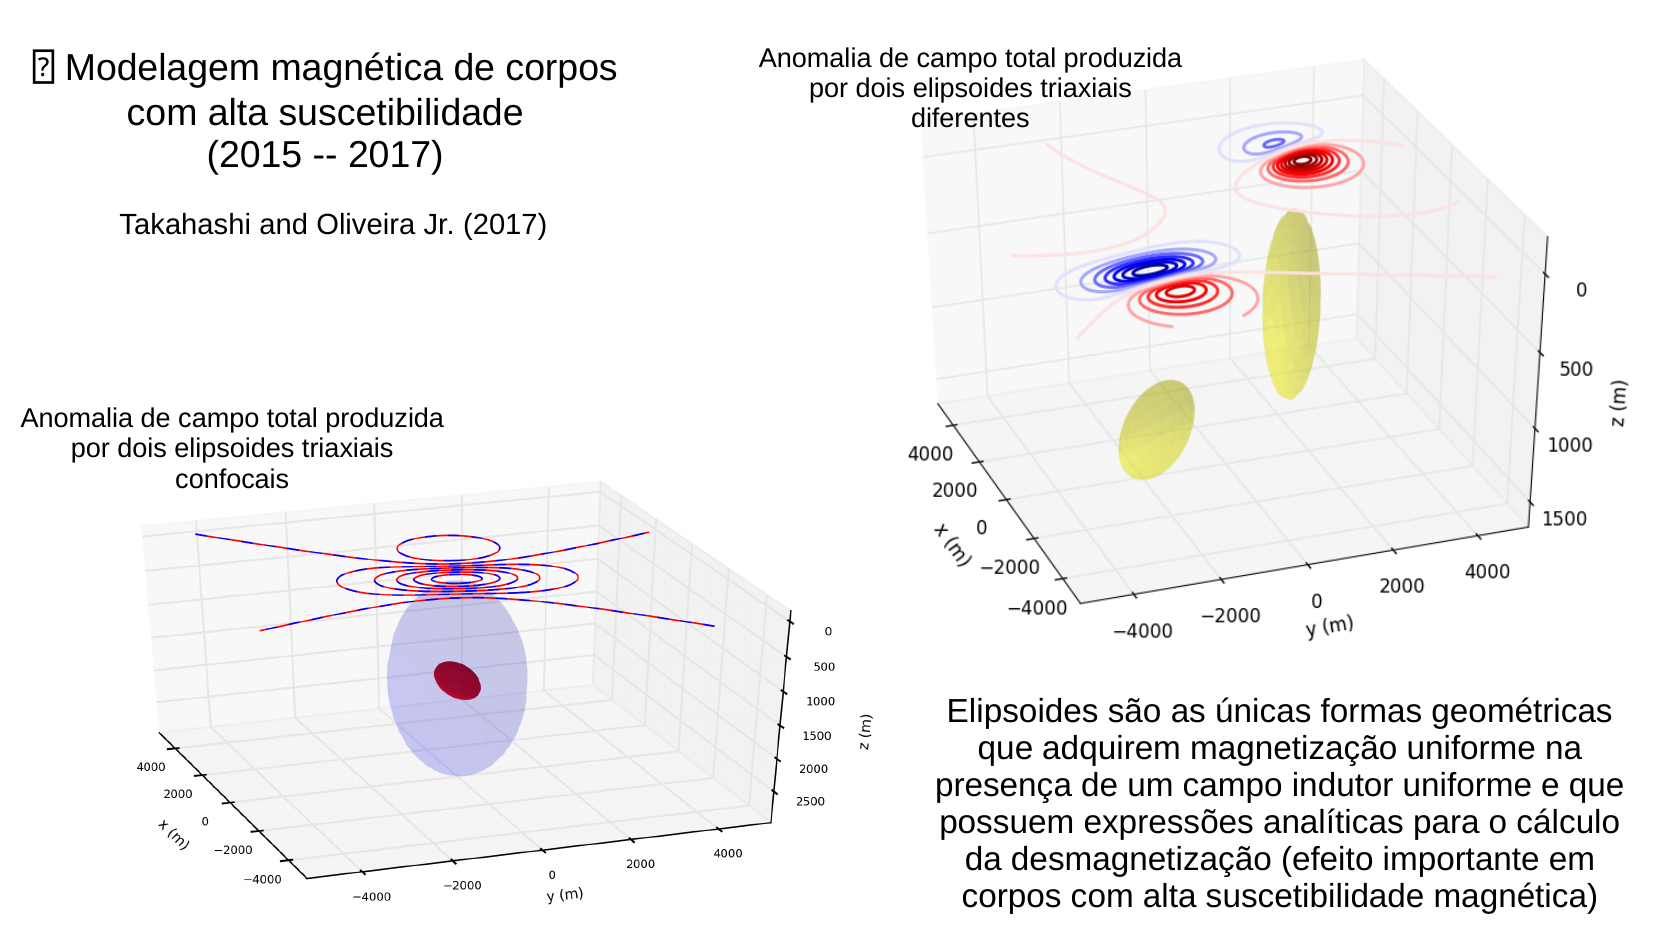

⍰ Modelagem magnética de corpos com alta suscetibilidade
(2015 -- 2017)
Anomalia de campo total produzida
por dois elipsoides triaxiais
diferentes
Takahashi and Oliveira Jr. (2017)
Anomalia de campo total produzida
por dois elipsoides triaxiais
confocais
Elipsoides são as únicas formas geométricas que adquirem magnetização uniforme na presença de um campo indutor uniforme e que possuem expressões analíticas para o cálculo
da desmagnetização (efeito importante em corpos com alta suscetibilidade magnética)